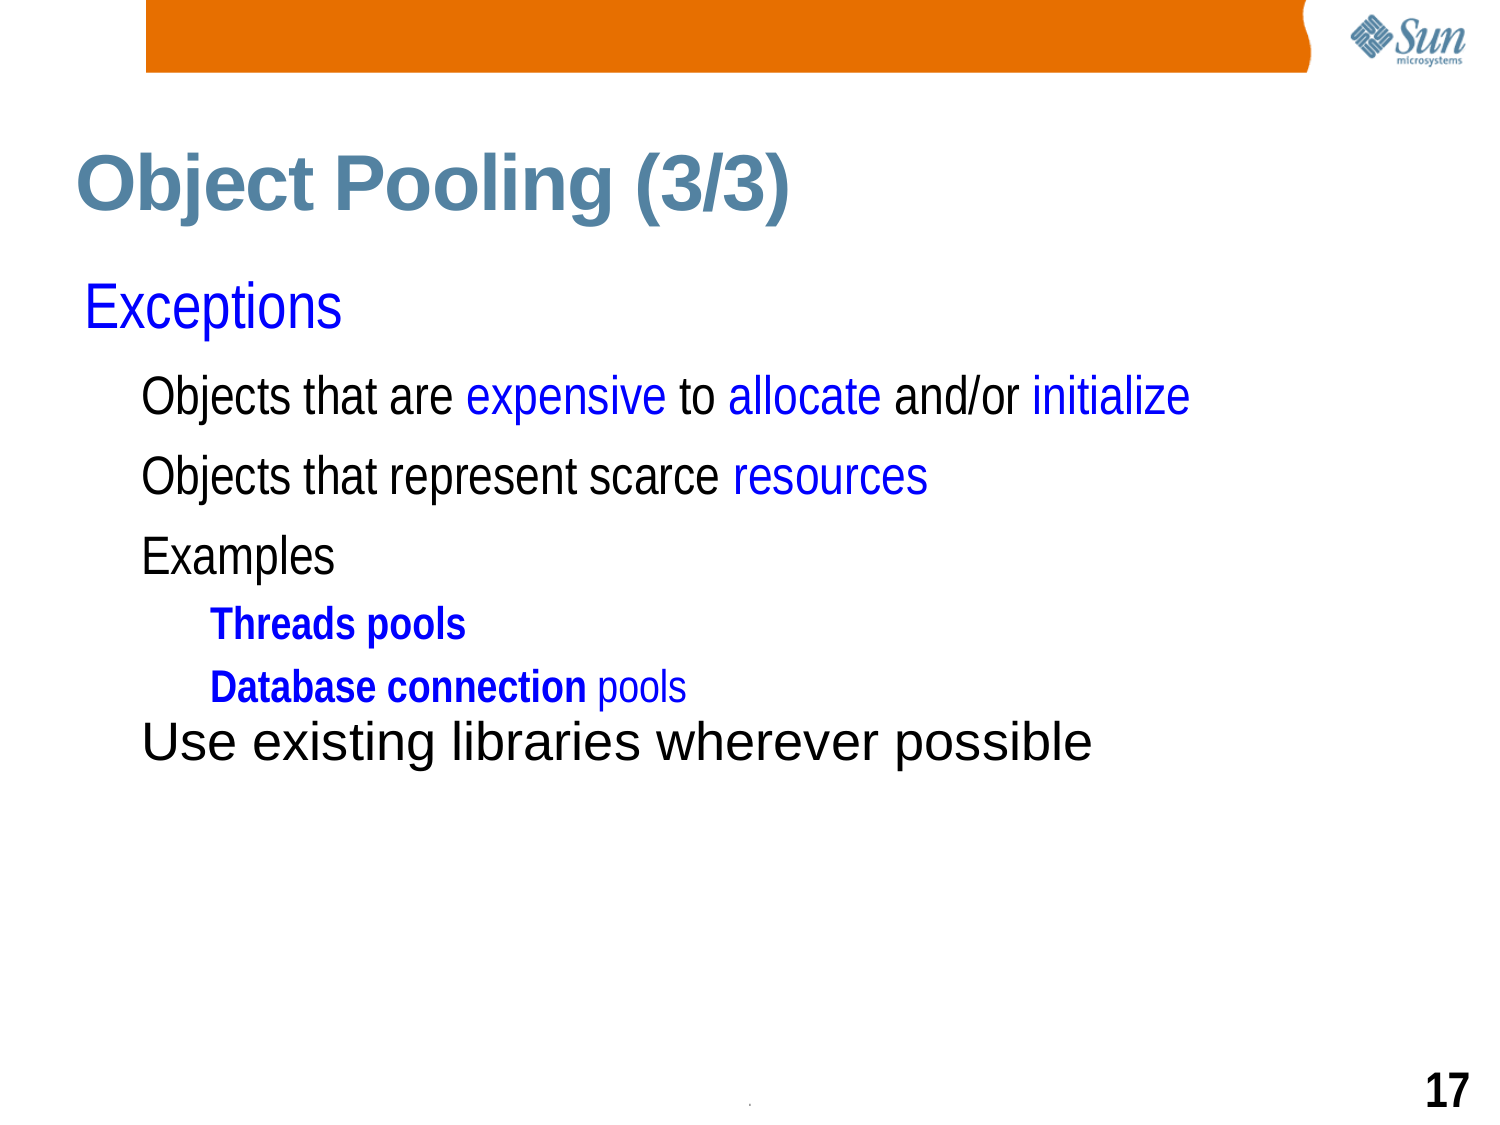

# Object Pooling (3/3)
Exceptions
Objects that are expensive to allocate and/or initialize
Objects that represent scarce resources
Examples
Threads pools
Database connection pools
Use existing libraries wherever possible